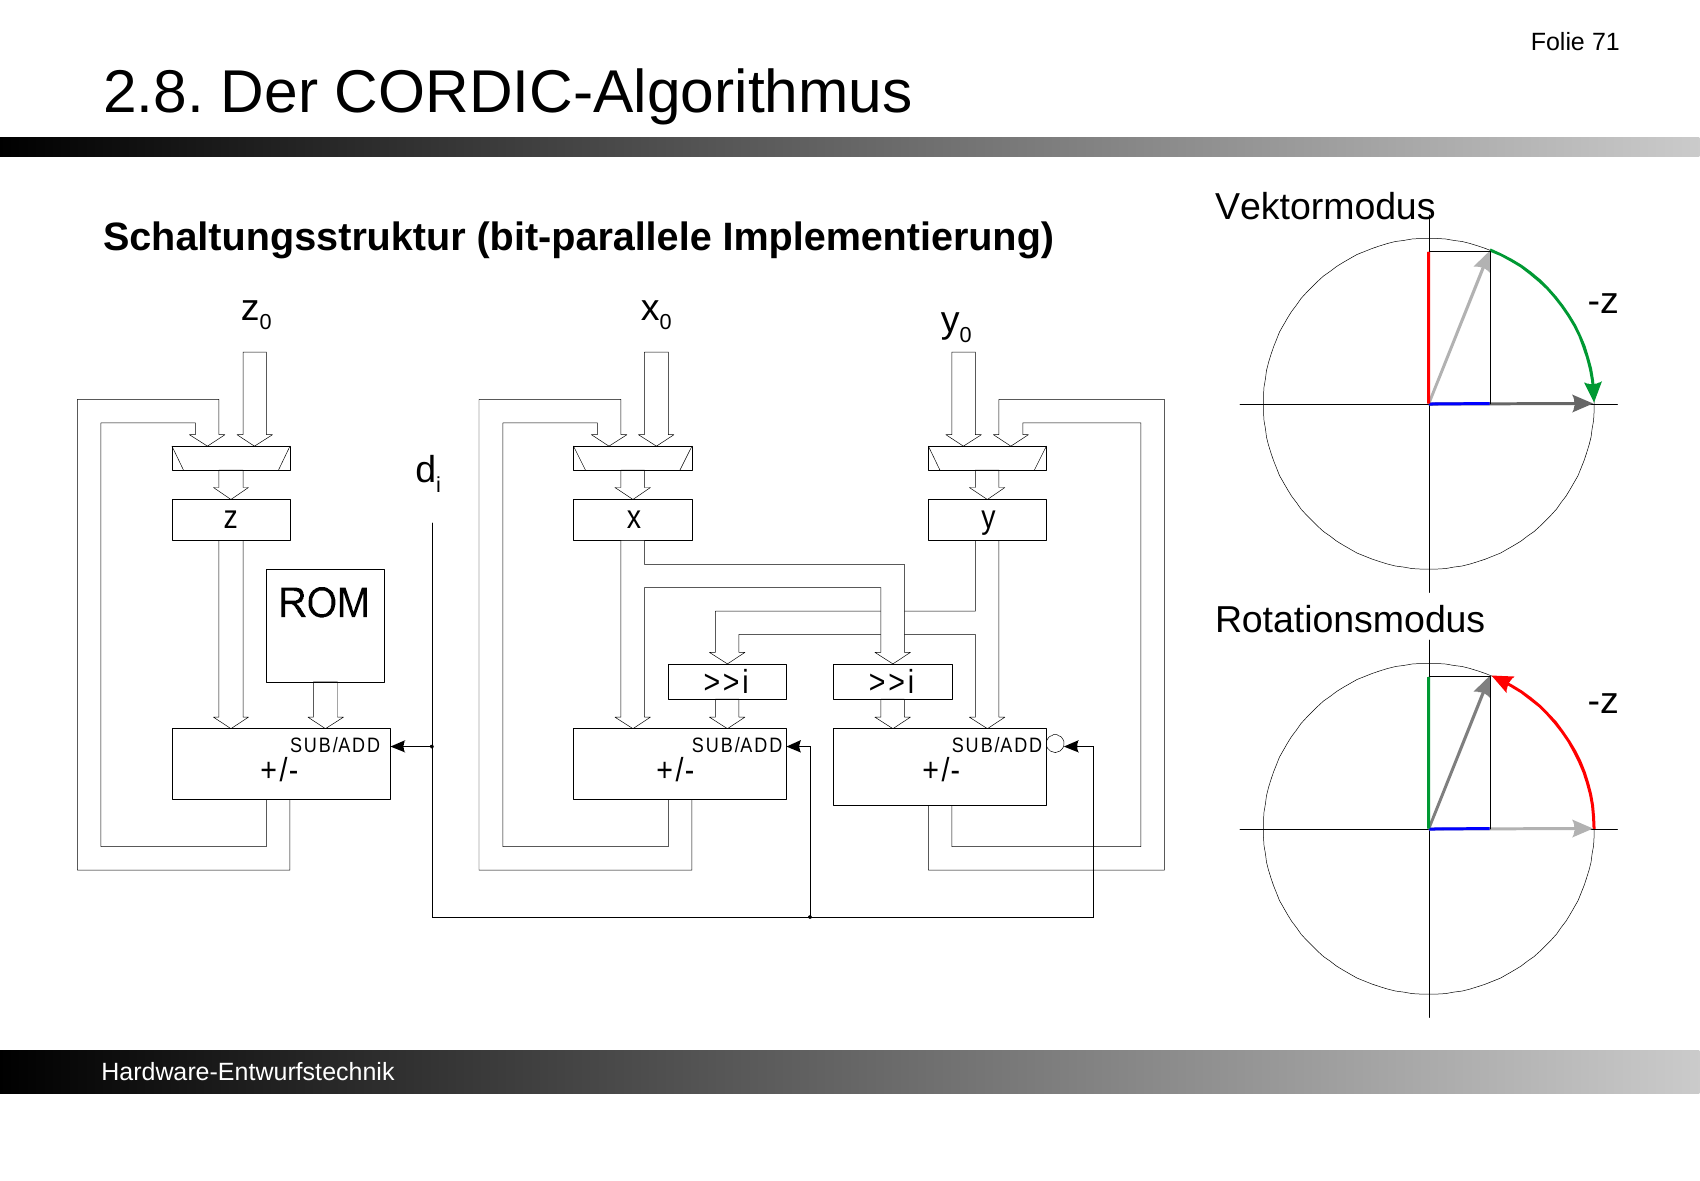

# 2.8. Der CORDIC-Algorithmus
Vektormodus
Schaltungsstruktur (bit-parallele Implementierung)
-z
z0
x0
y0
di
Rotationsmodus
-z